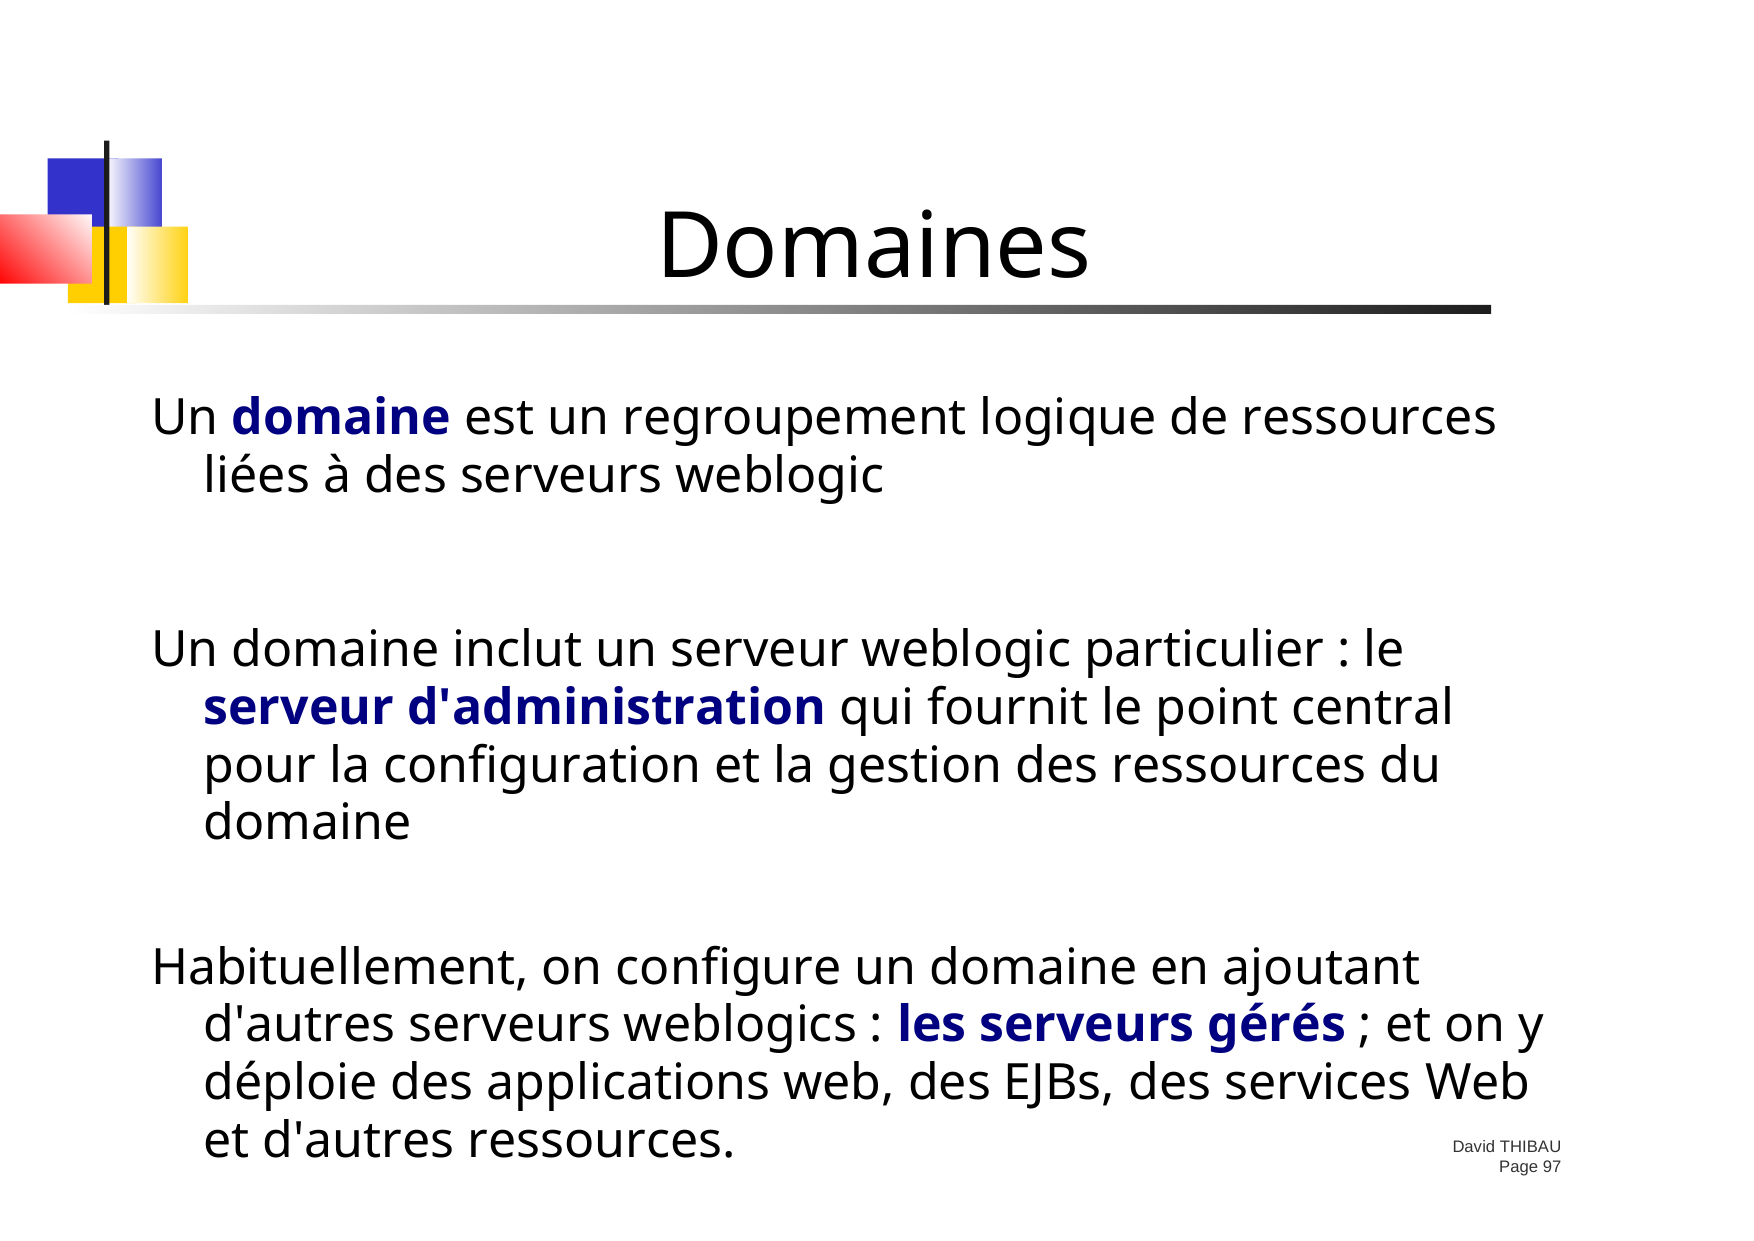

# Domaines
Un domaine est un regroupement logique de ressources liées à des serveurs weblogic
Un domaine inclut un serveur weblogic particulier : le serveur d'administration qui fournit le point central pour la configuration et la gestion des ressources du domaine
Habituellement, on configure un domaine en ajoutant d'autres serveurs weblogics : les serveurs gérés ; et on y déploie des applications web, des EJBs, des services Web et d'autres ressources.